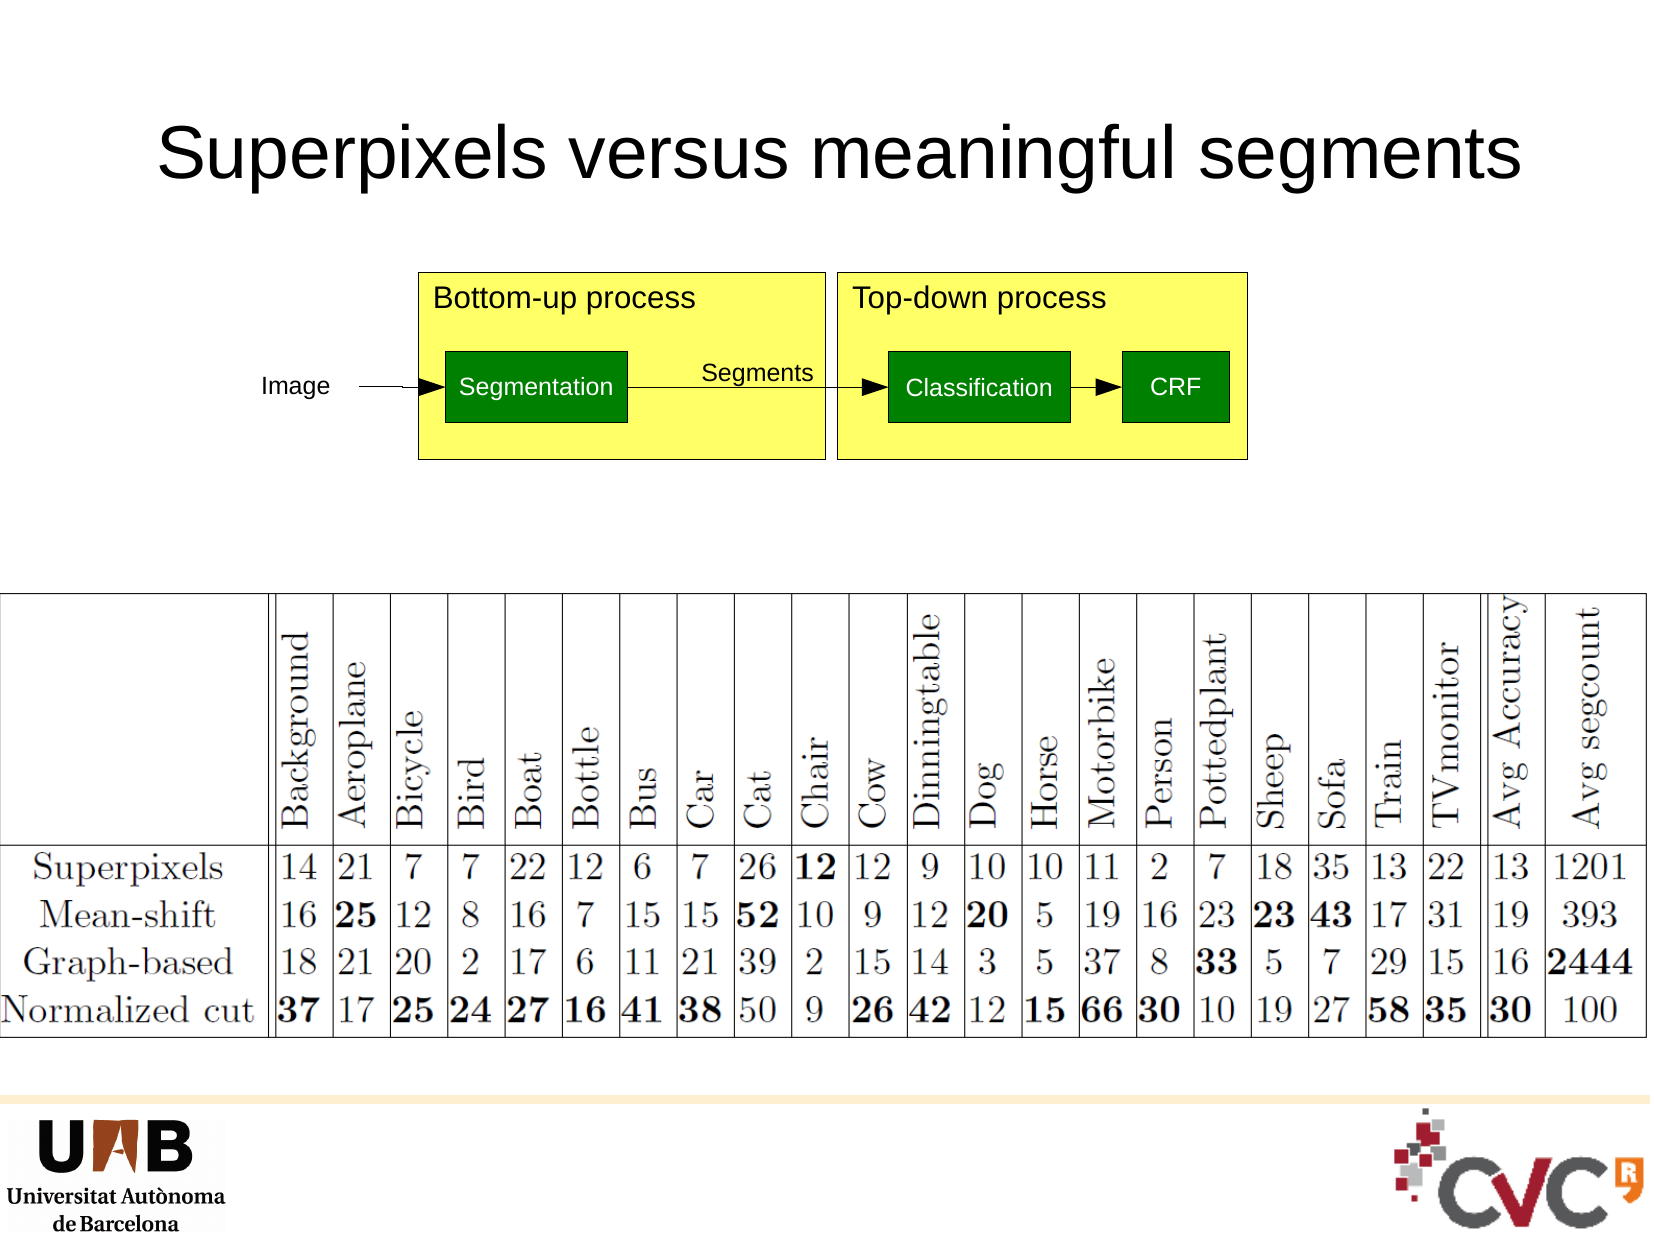

# Superpixels versus meaningful segments
Bottom-up process
Top-down process
Segmentation
CRF
Classification
Image